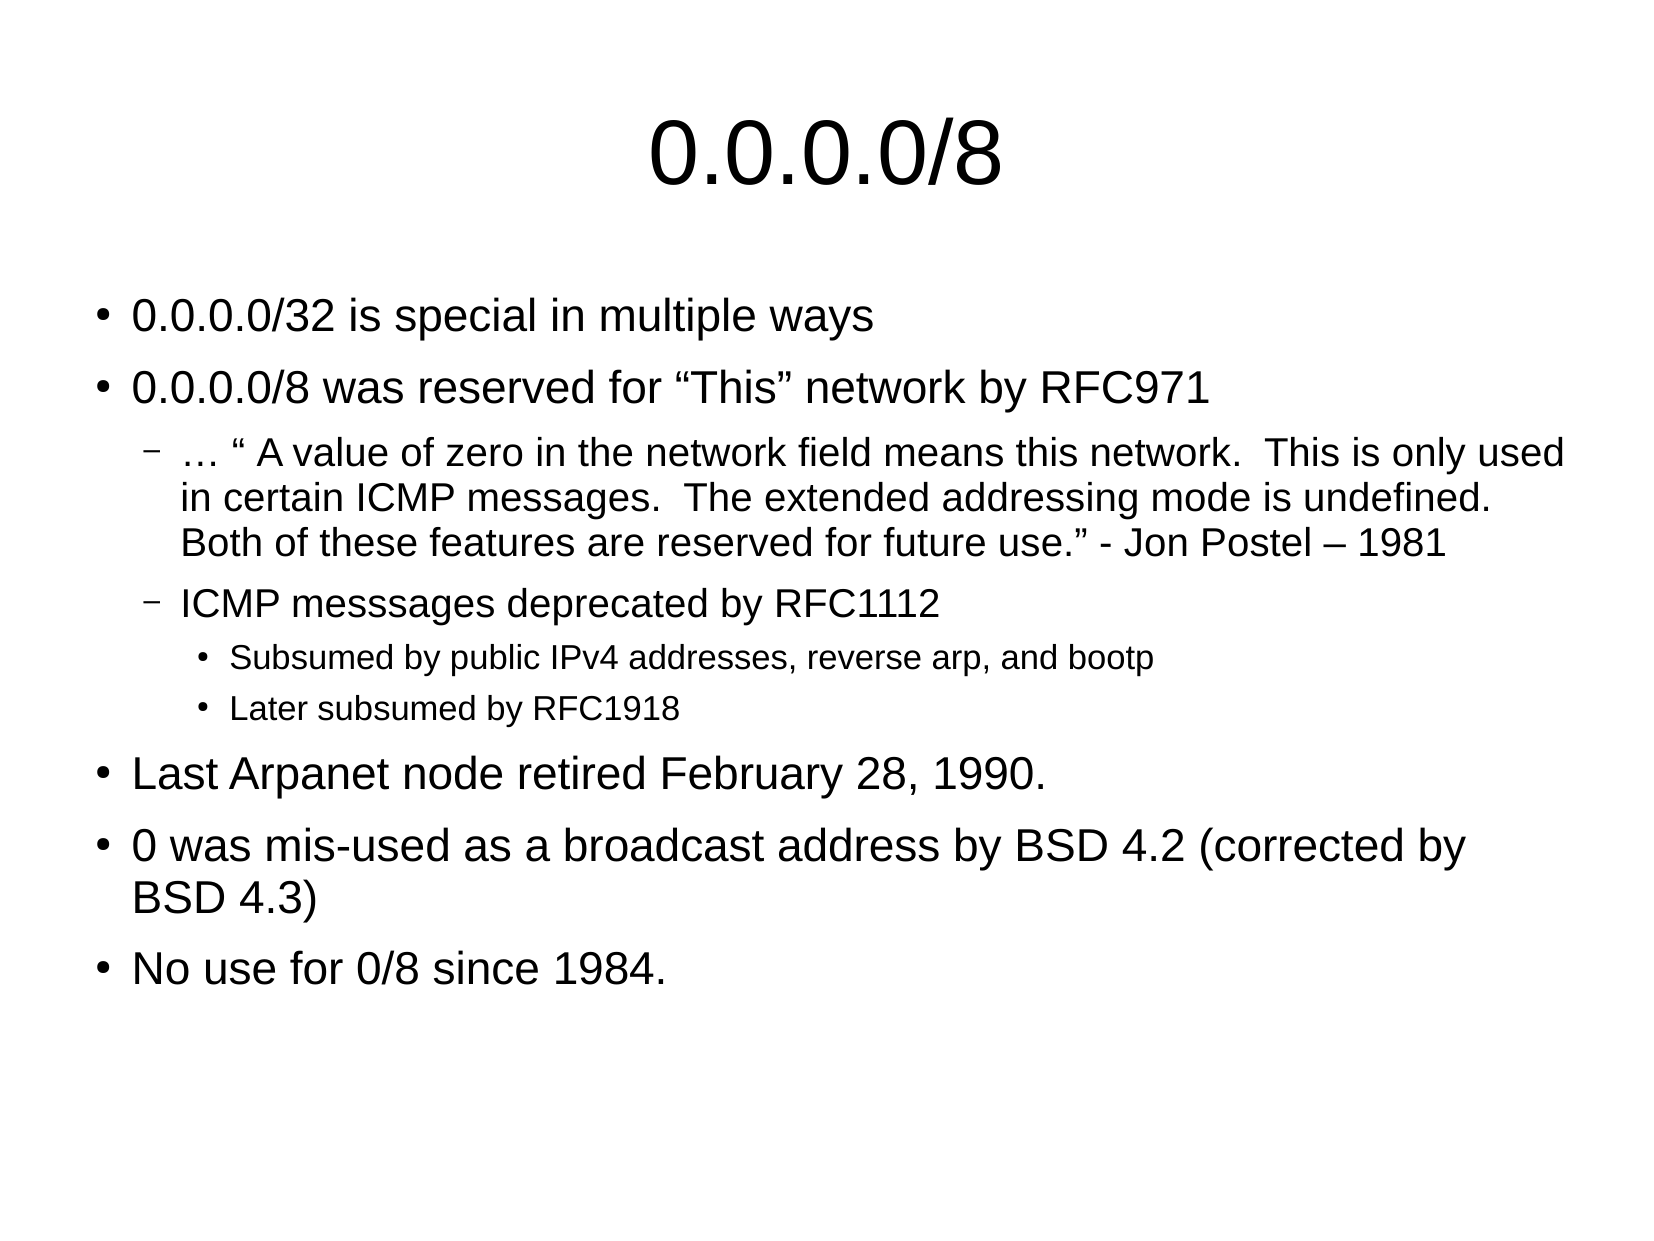

# 0.0.0.0/8
0.0.0.0/32 is special in multiple ways
0.0.0.0/8 was reserved for “This” network by RFC971
… “ A value of zero in the network field means this network. This is only used in certain ICMP messages. The extended addressing mode is undefined. Both of these features are reserved for future use.” - Jon Postel – 1981
ICMP messsages deprecated by RFC1112
Subsumed by public IPv4 addresses, reverse arp, and bootp
Later subsumed by RFC1918
Last Arpanet node retired February 28, 1990.
0 was mis-used as a broadcast address by BSD 4.2 (corrected by BSD 4.3)
No use for 0/8 since 1984.